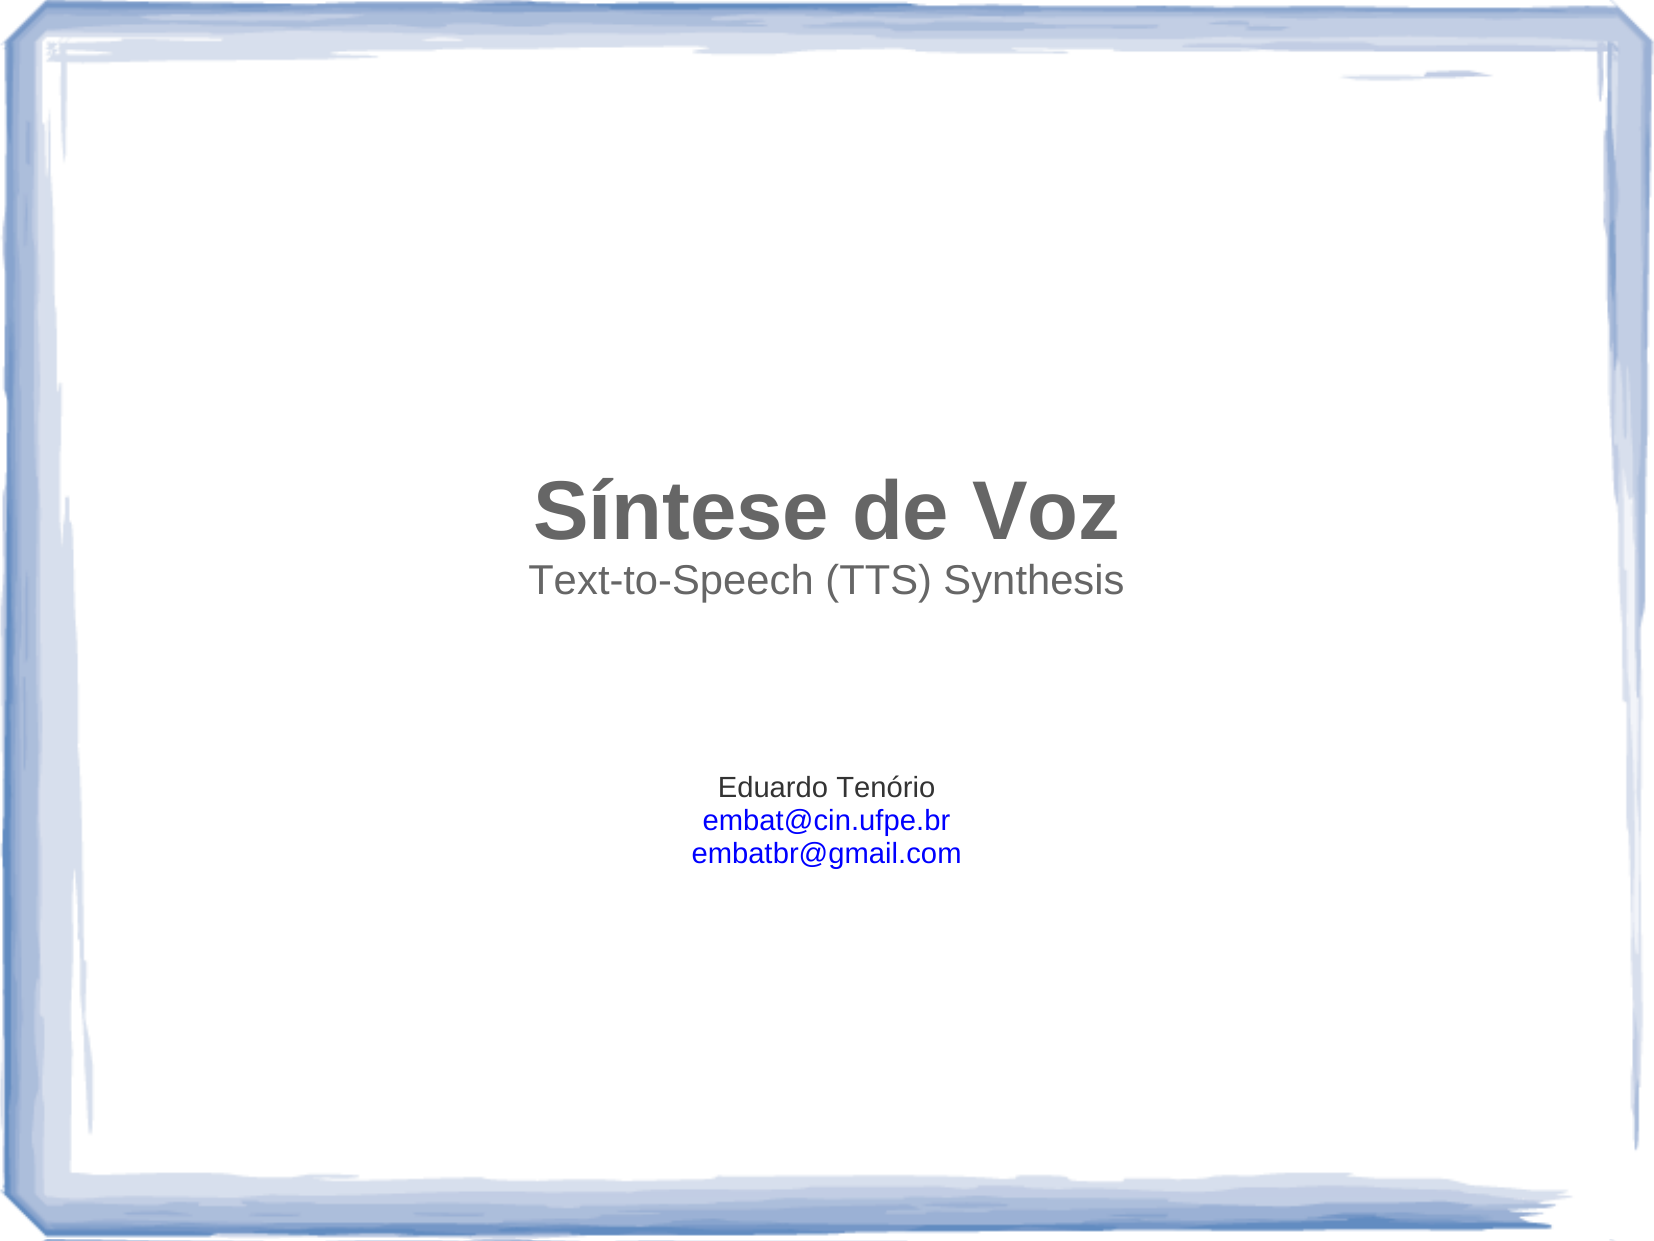

# Síntese de Voz Text-to-Speech (TTS) Synthesis Eduardo Tenório embat@cin.ufpe.br embatbr@gmail.com